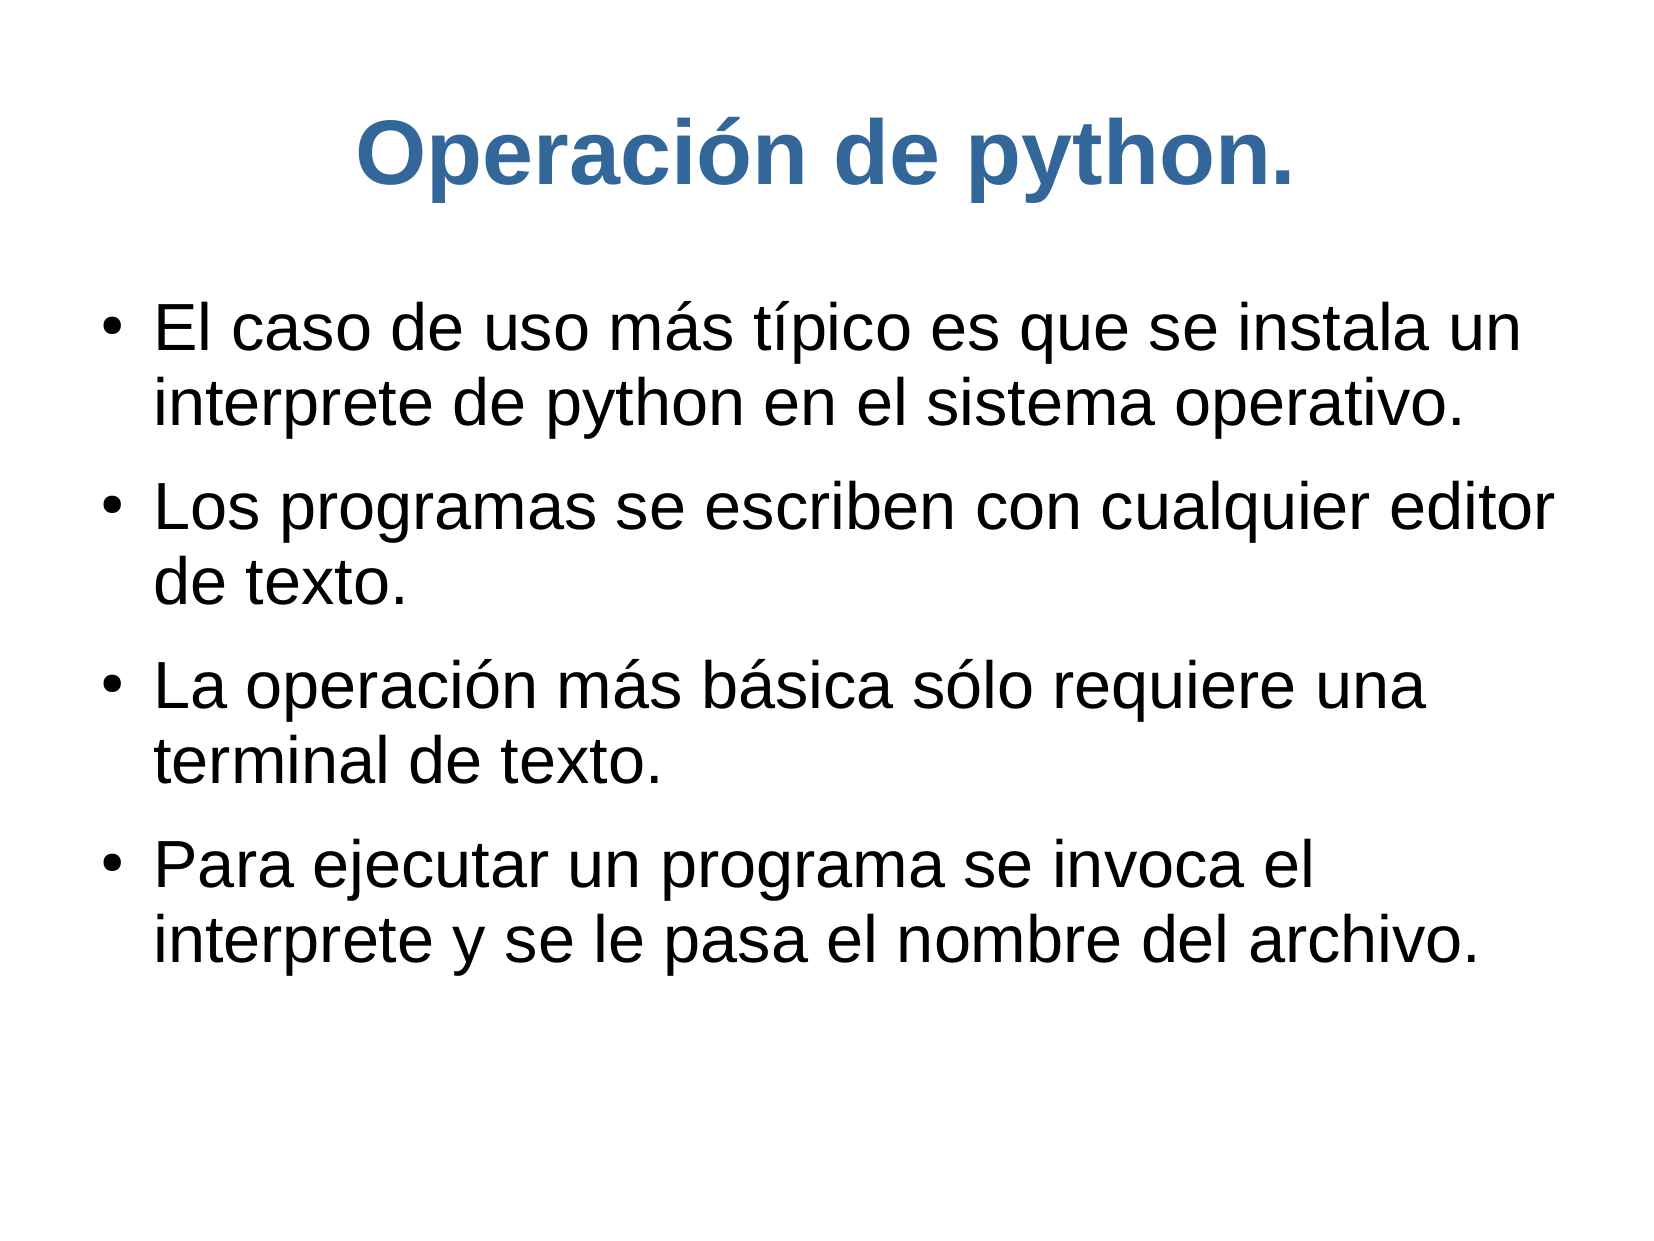

# Operación de python.
El caso de uso más típico es que se instala un interprete de python en el sistema operativo.
Los programas se escriben con cualquier editor de texto.
La operación más básica sólo requiere una terminal de texto.
Para ejecutar un programa se invoca el interprete y se le pasa el nombre del archivo.